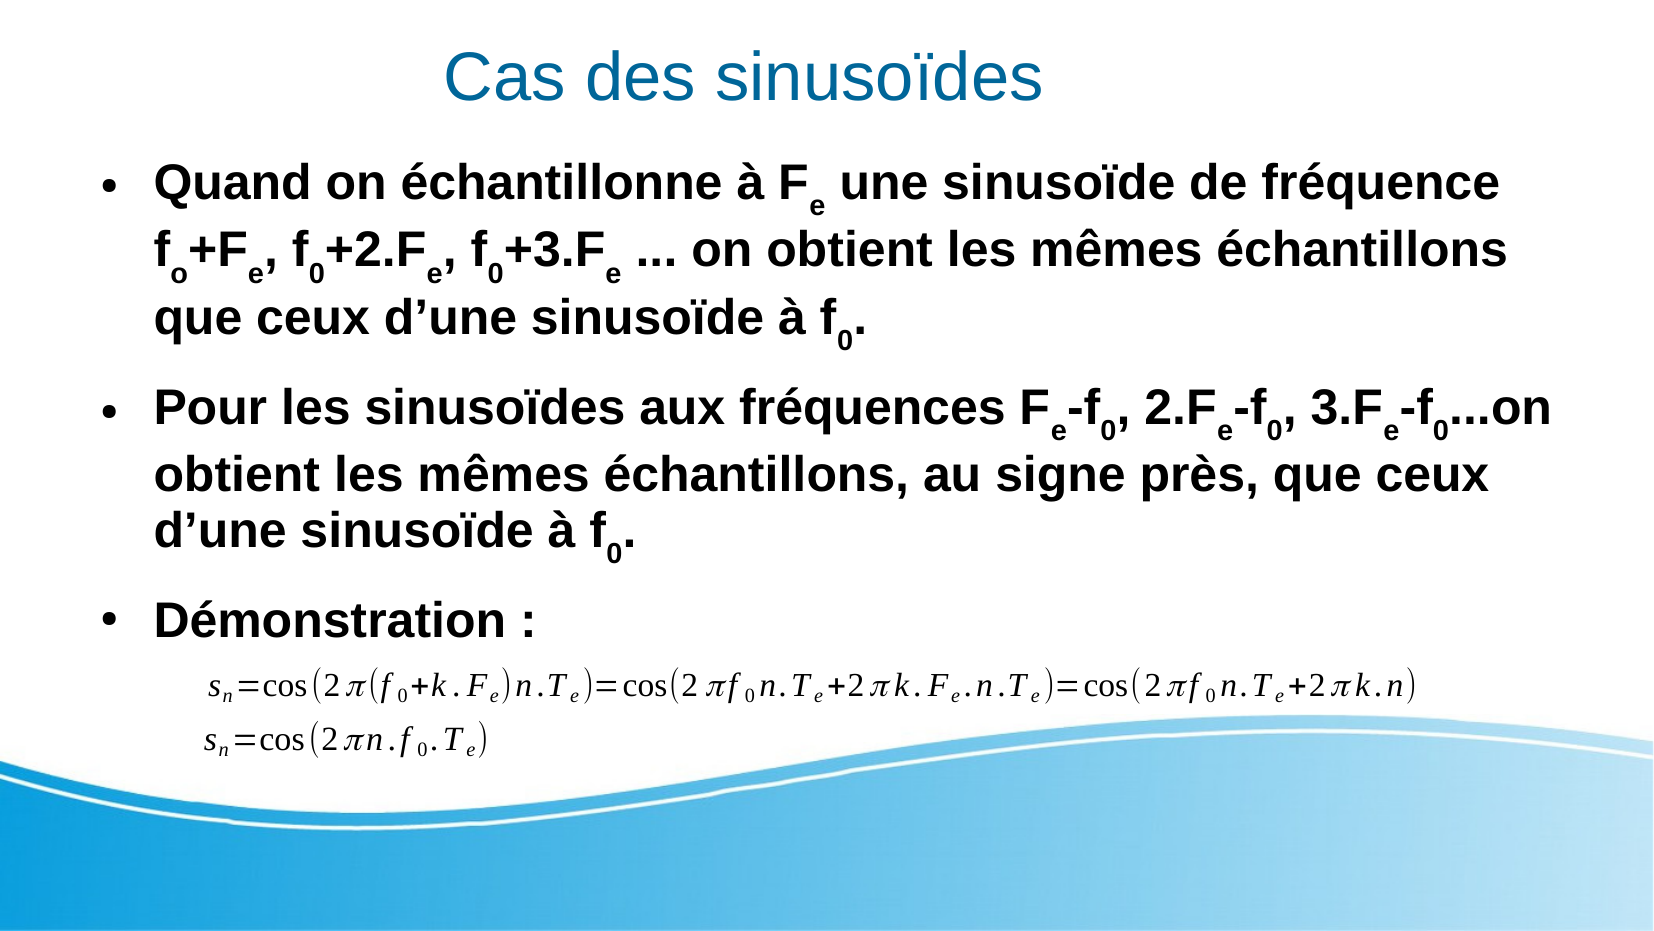

# Cas des sinusoïdes
Quand on échantillonne à Fe une sinusoïde de fréquence fo+Fe, f0+2.Fe, f0+3.Fe ... on obtient les mêmes échantillons que ceux d’une sinusoïde à f0.
Pour les sinusoïdes aux fréquences Fe-f0, 2.Fe-f0, 3.Fe-f0...on obtient les mêmes échantillons, au signe près, que ceux d’une sinusoïde à f0.
Démonstration :